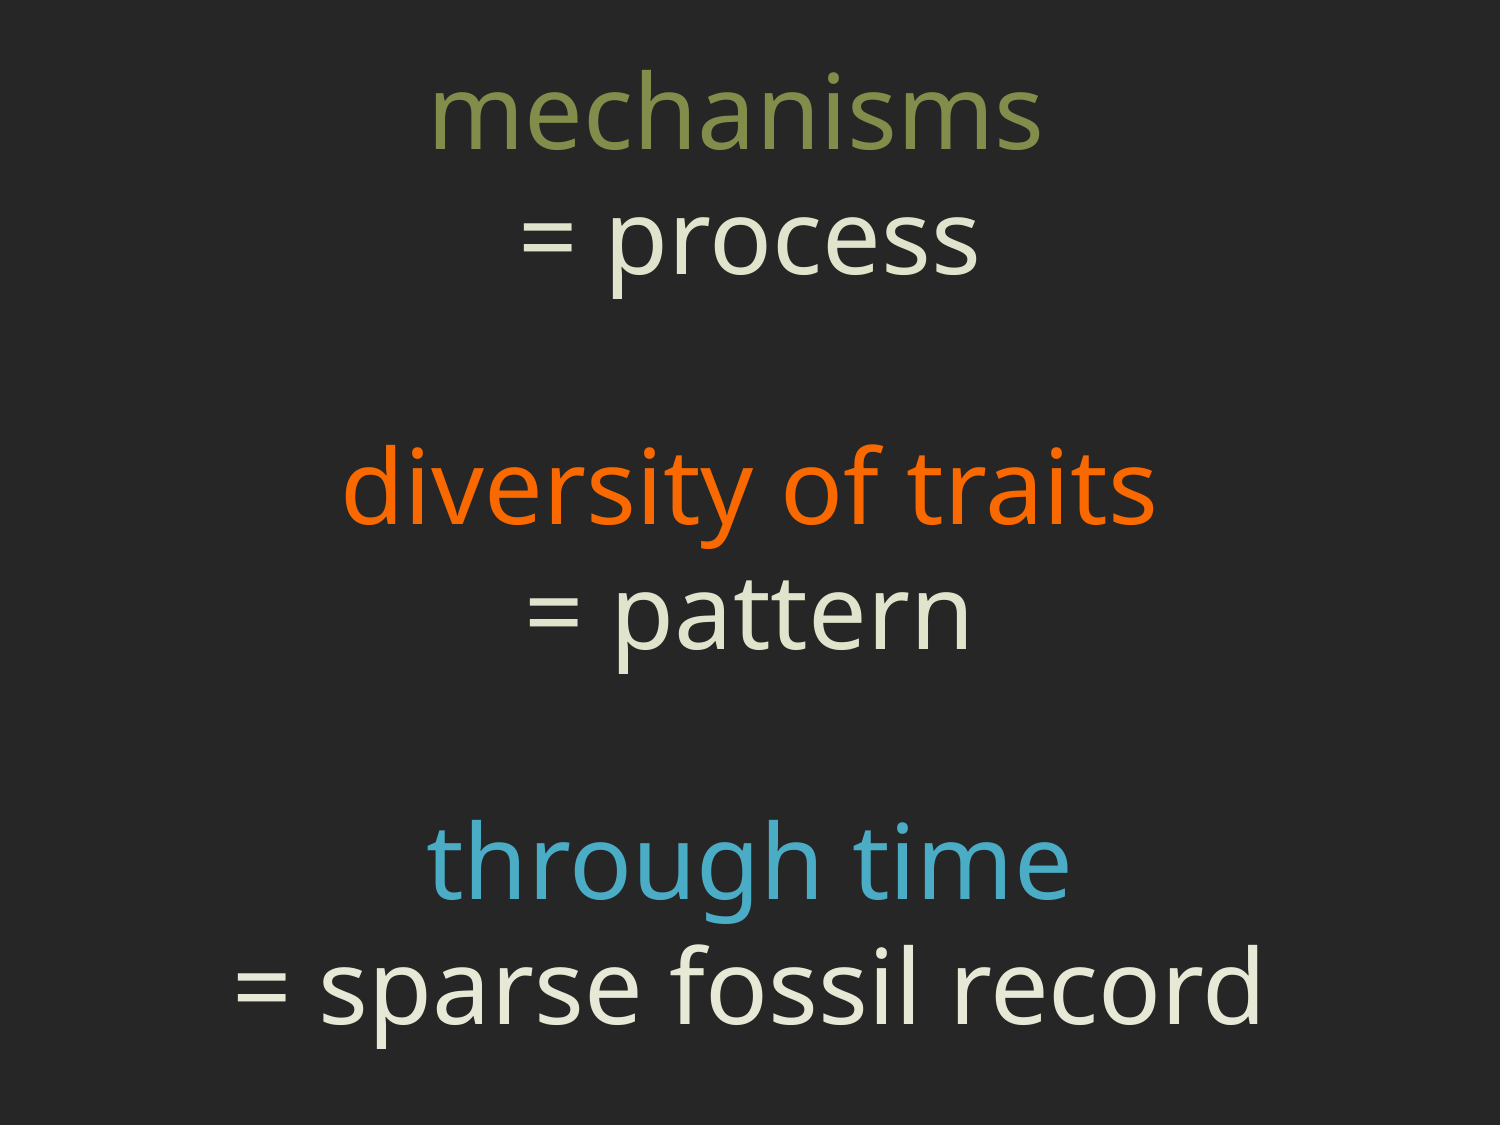

mechanisms
= process
diversity of traits
= pattern
through time
= sparse fossil record